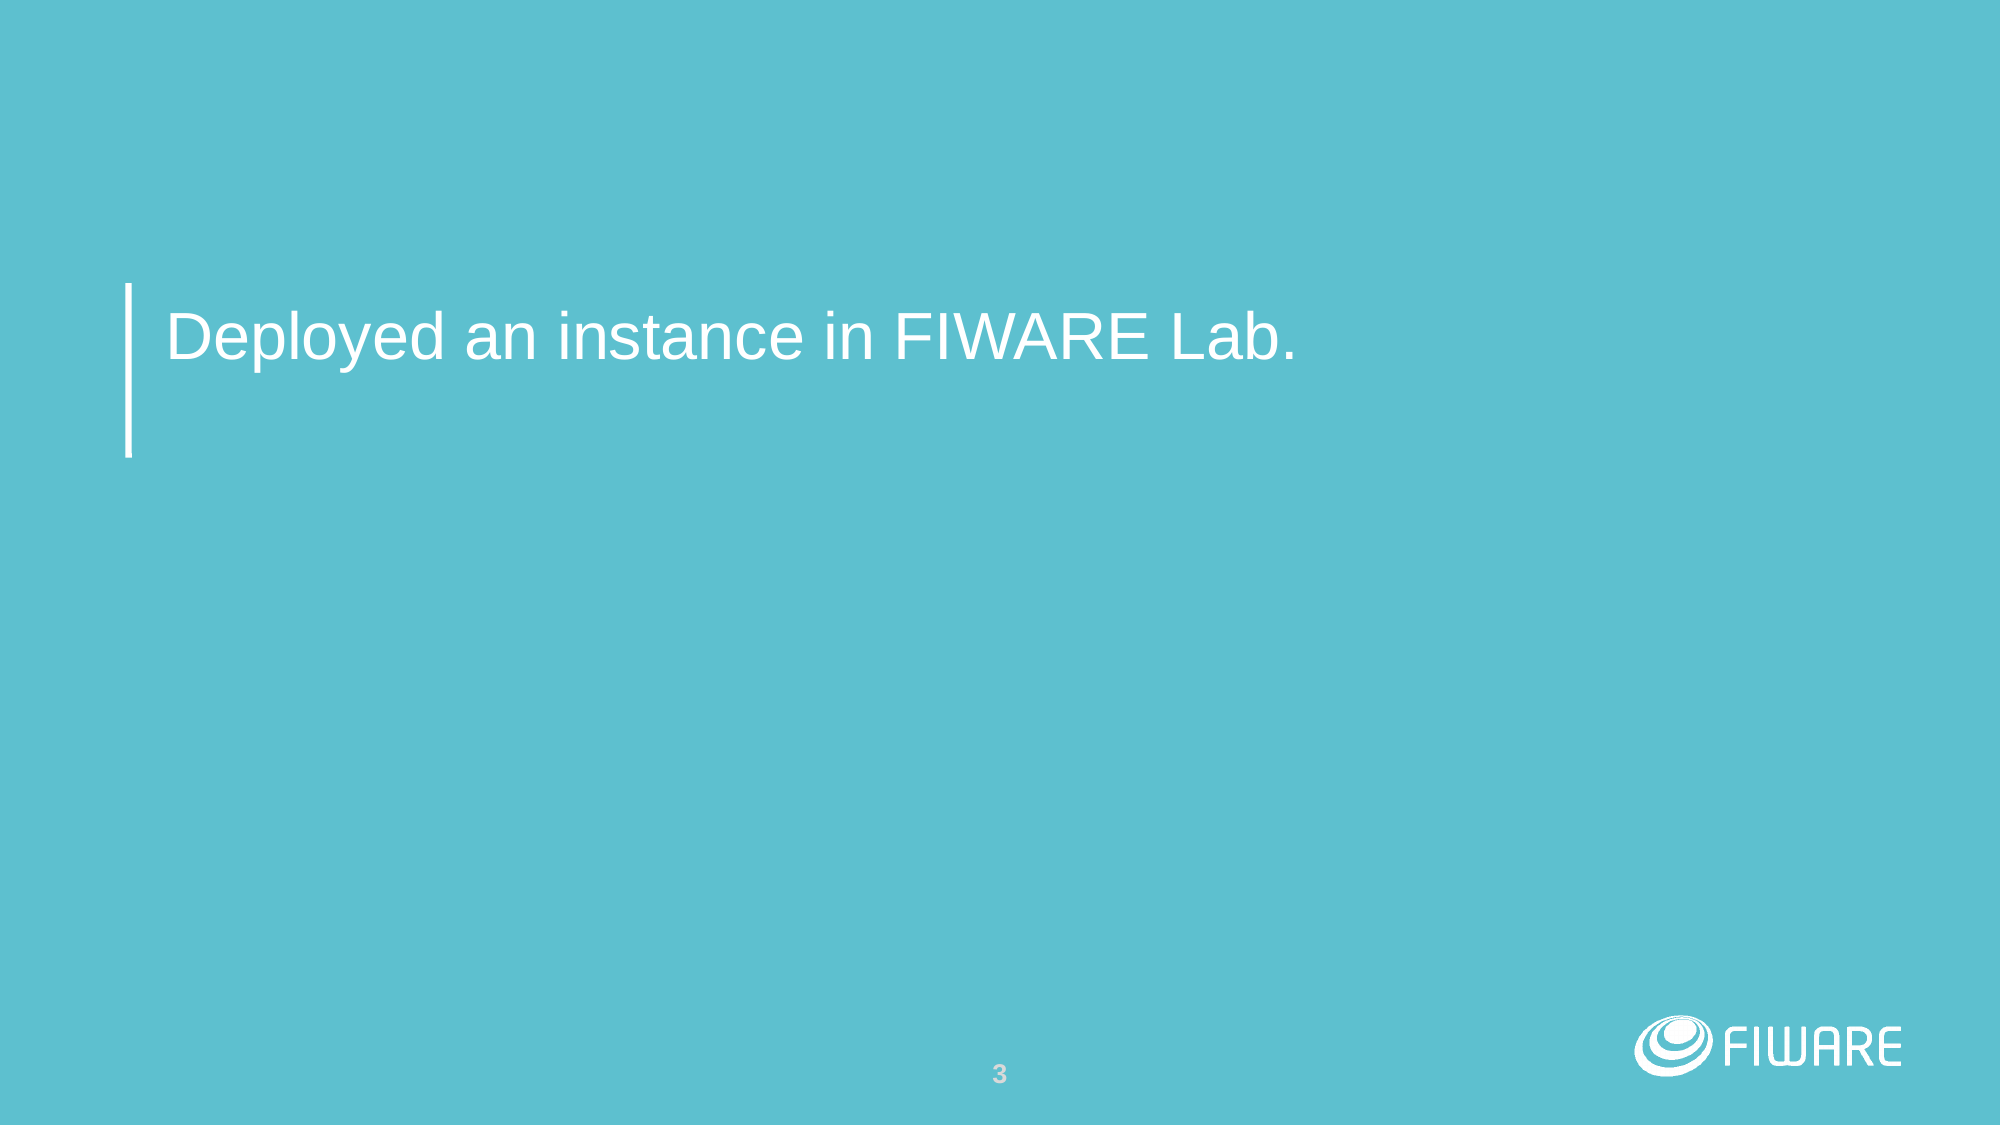

# Deployed an instance in FIWARE Lab.